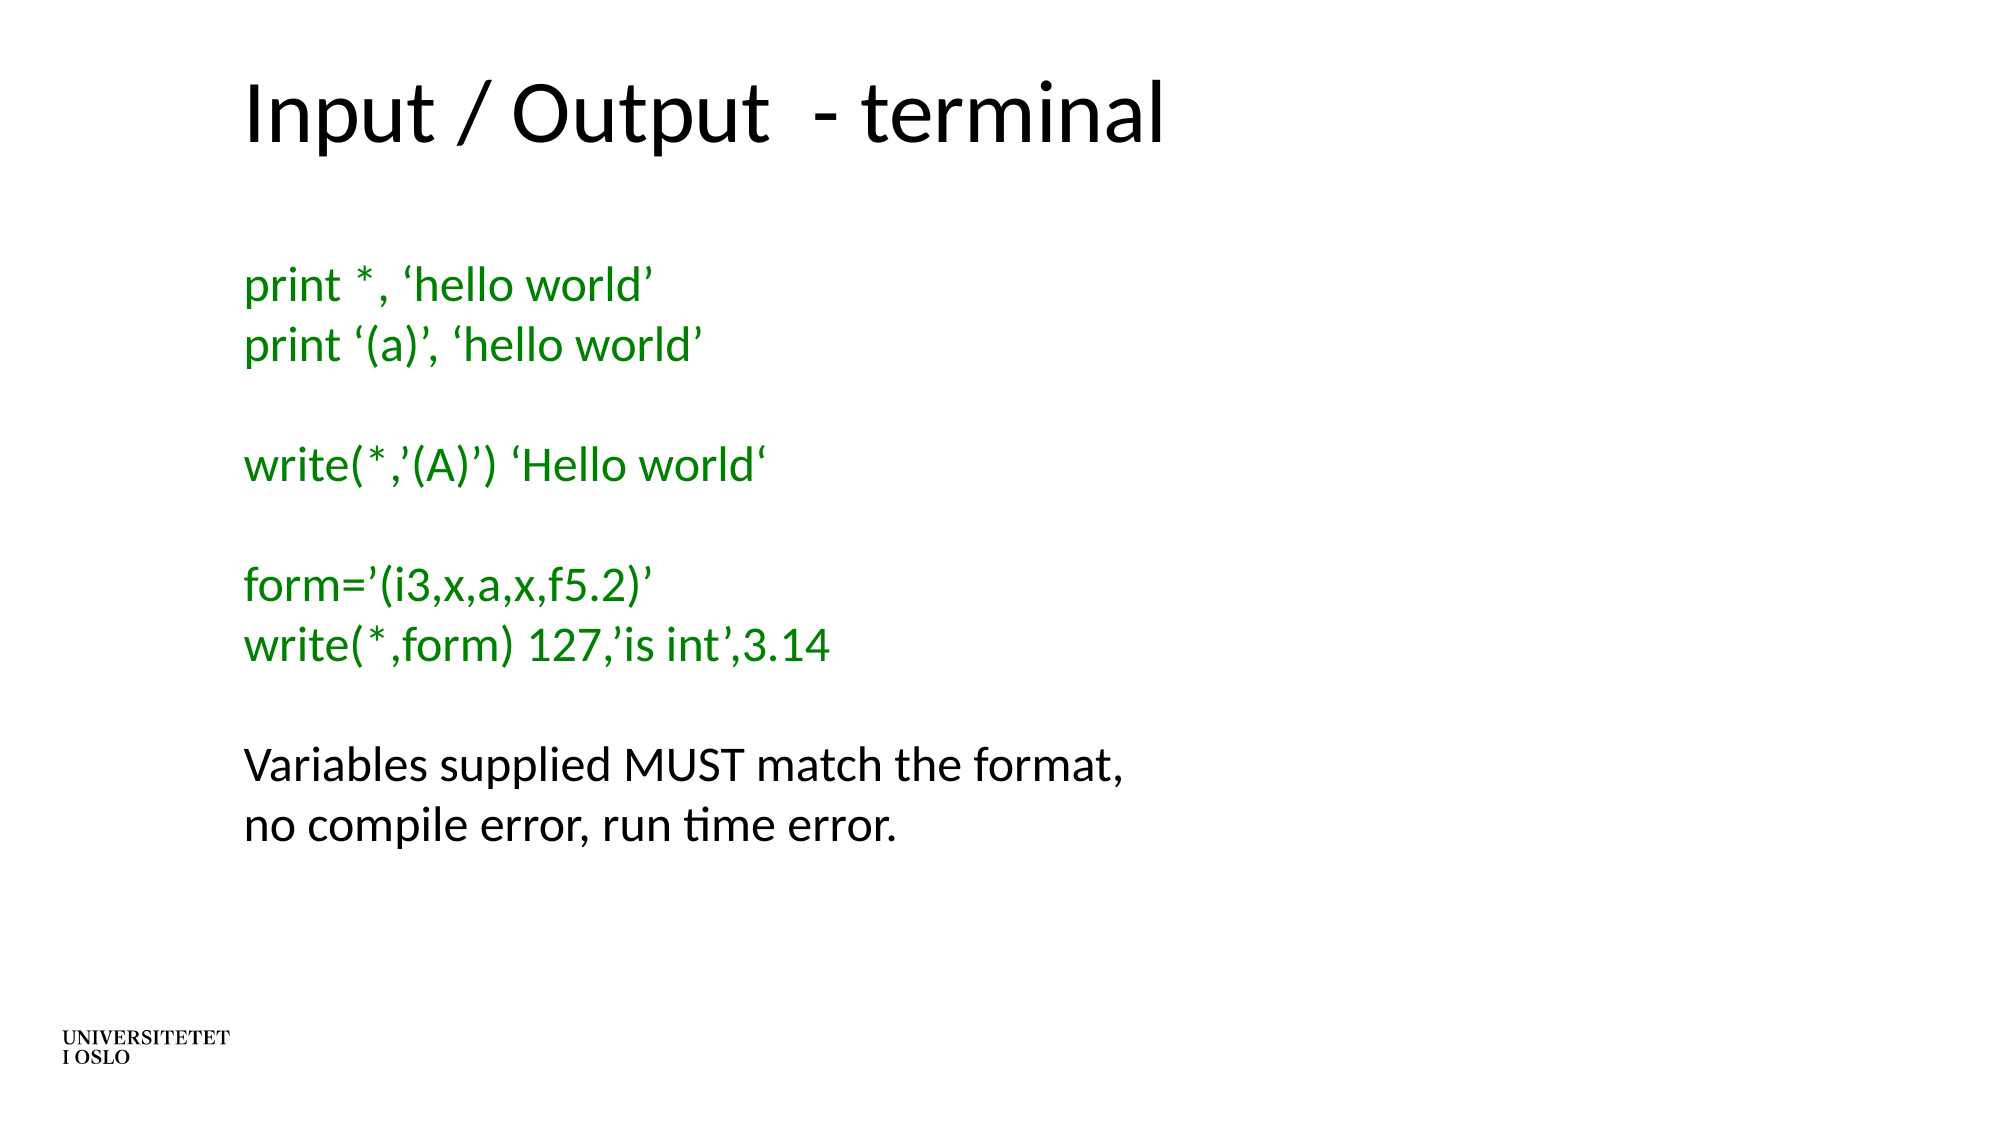

Input / Output - terminal
print *, ‘hello world’
print ‘(a)’, ‘hello world’
write(*,’(A)’) ‘Hello world‘
form=’(i3,x,a,x,f5.2)’
write(*,form) 127,’is int’,3.14
Variables supplied MUST match the format,
no compile error, run time error.